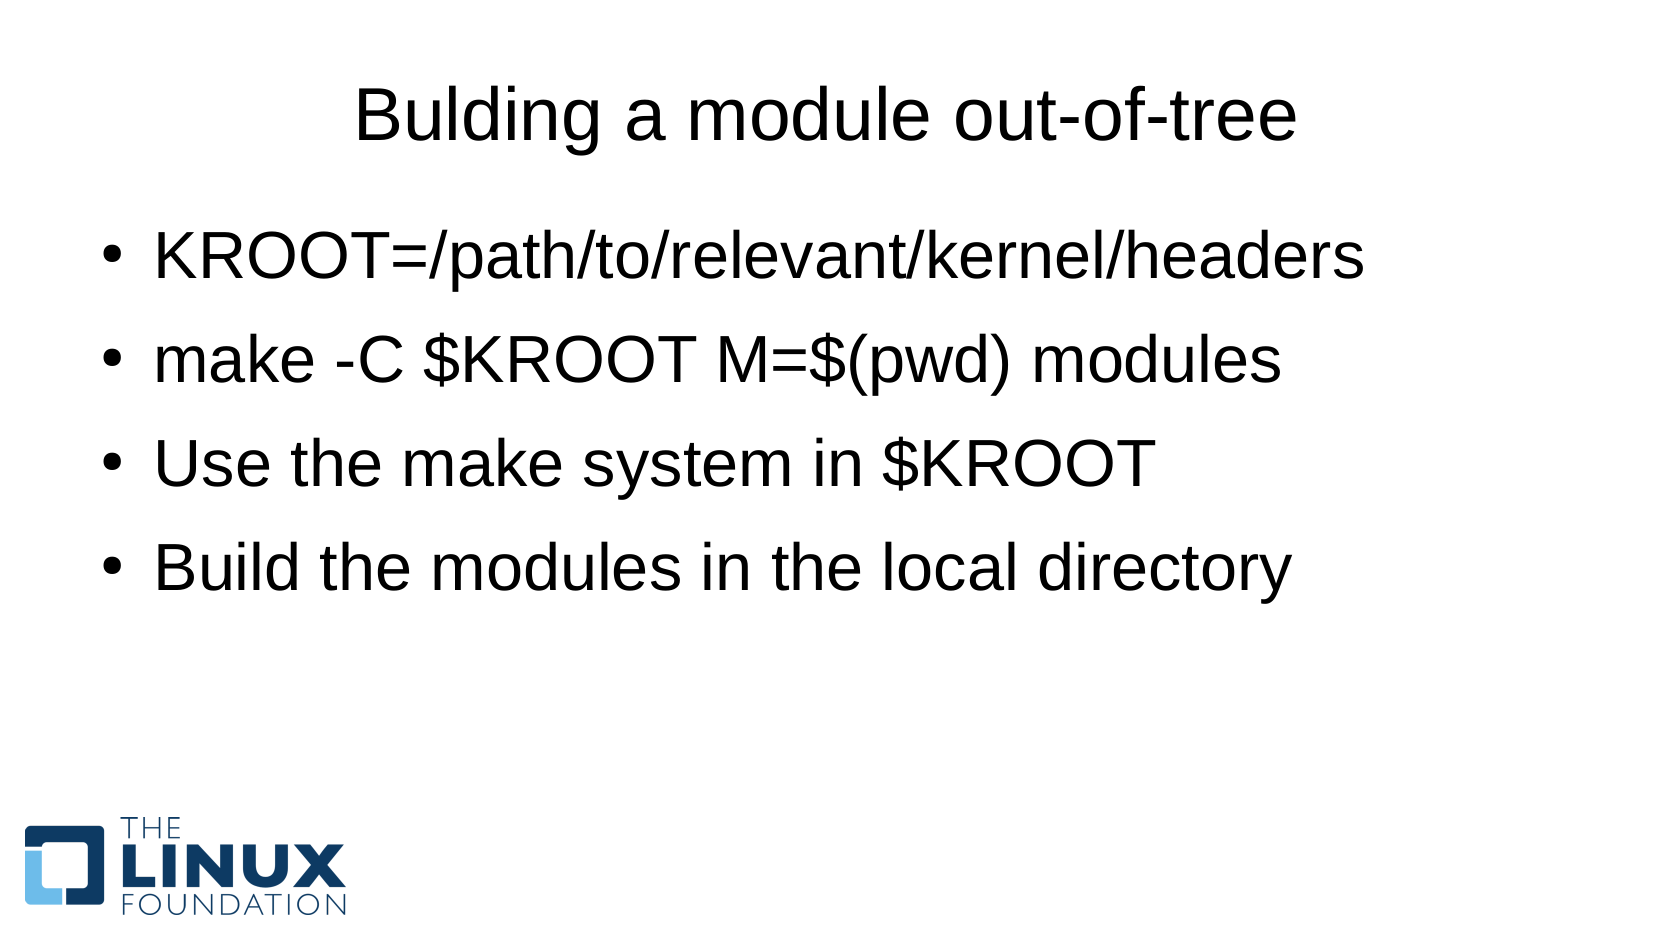

# Bulding a module out-of-tree
KROOT=/path/to/relevant/kernel/headers
make -C $KROOT M=$(pwd) modules
Use the make system in $KROOT
Build the modules in the local directory